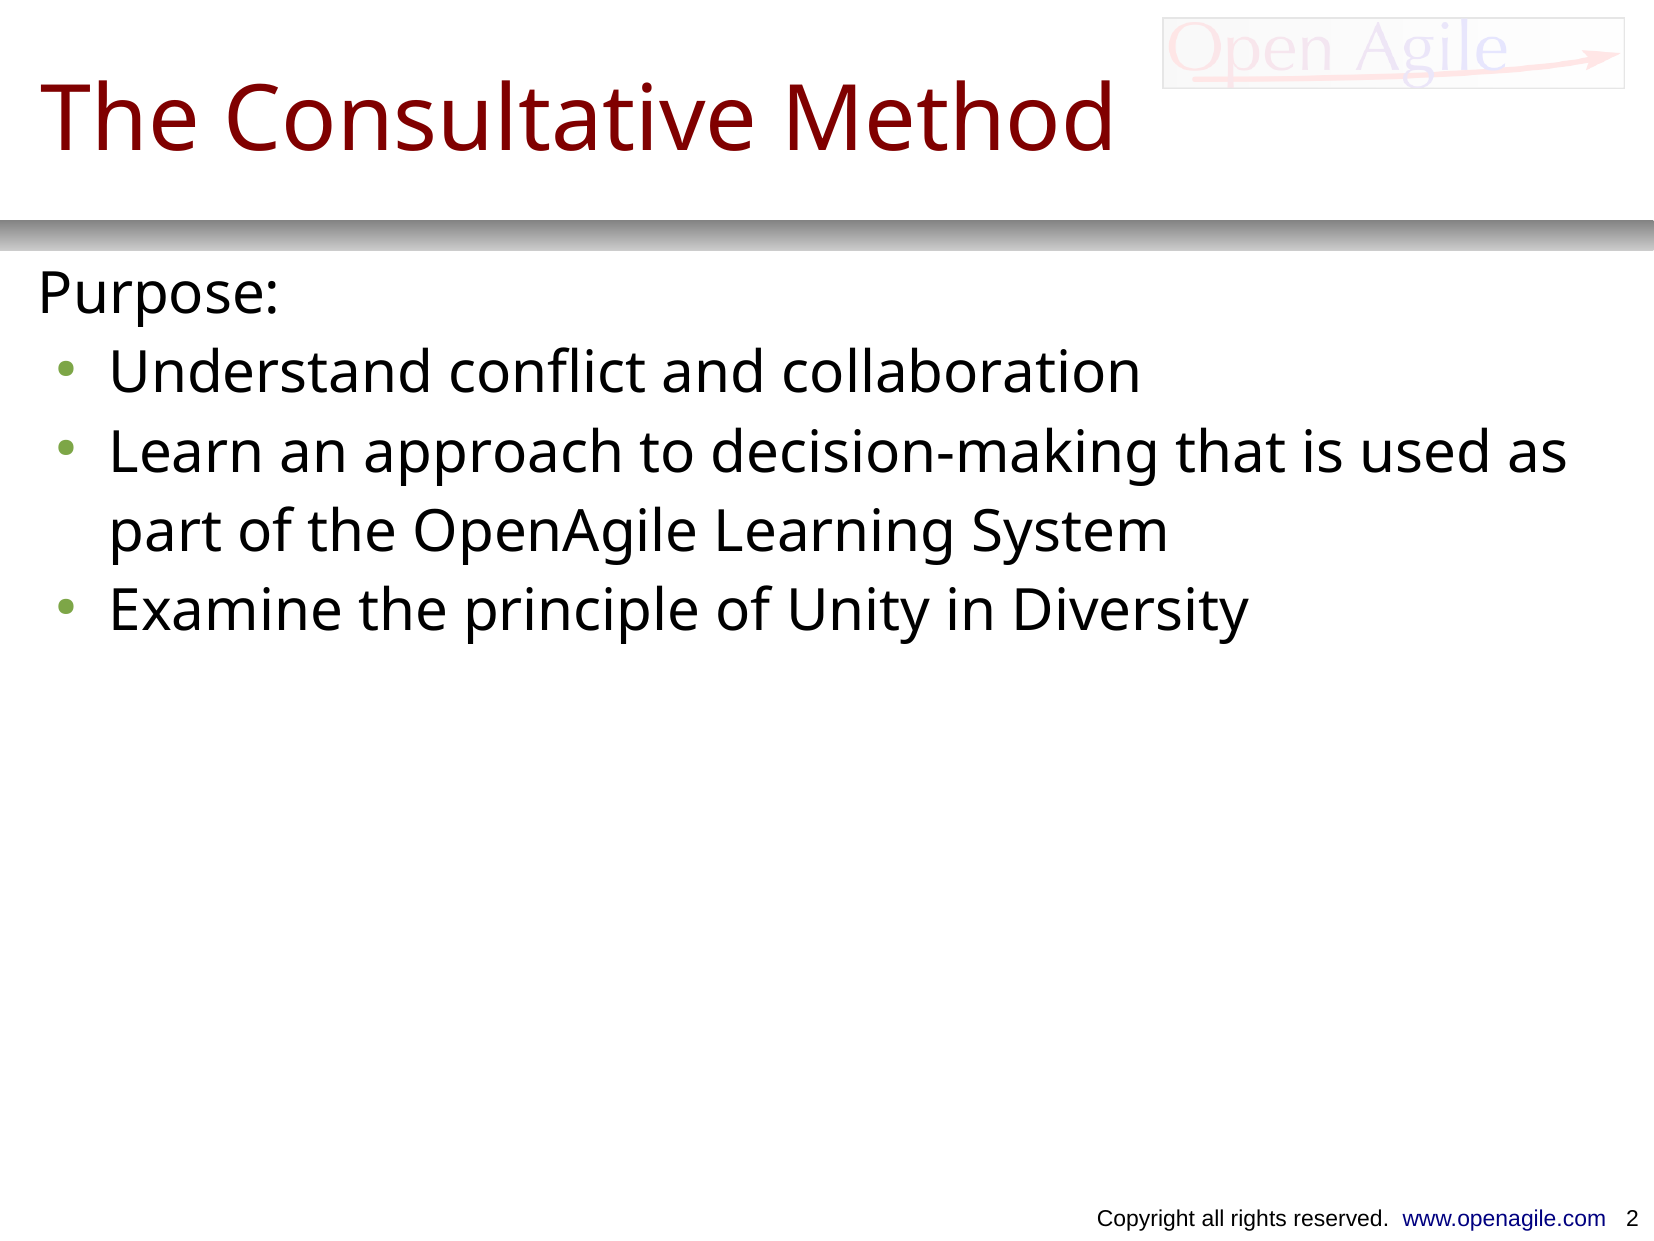

# The Consultative Method
Purpose:
Understand conflict and collaboration
Learn an approach to decision-making that is used as part of the OpenAgile Learning System
Examine the principle of Unity in Diversity